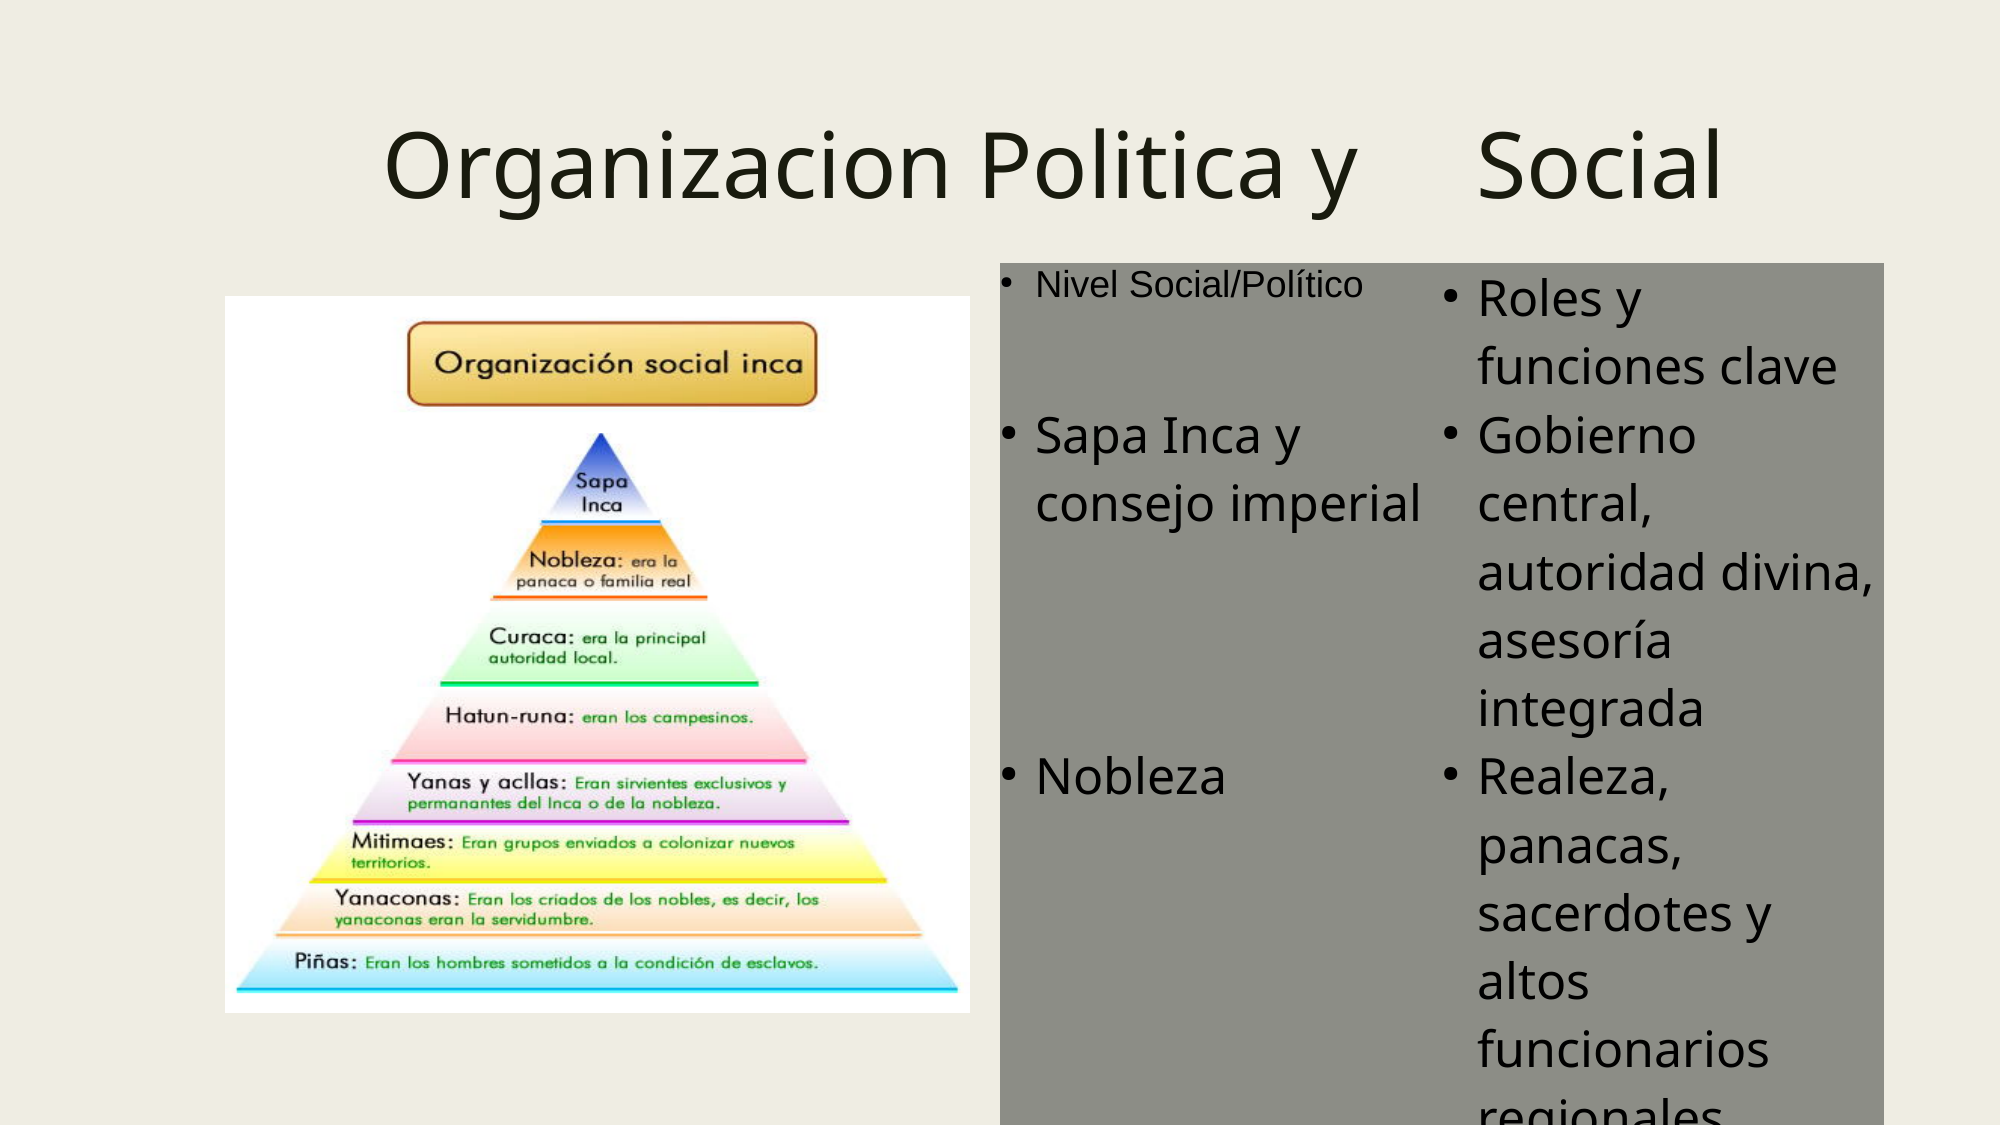

# Organizacion Politica y Social
| Nivel Social/Político | Roles y funciones clave |
| --- | --- |
| Sapa Inca y consejo imperial | Gobierno central, autoridad divina, asesoría integrada |
| Nobleza | Realeza, panacas, sacerdotes y altos funcionarios regionales |
| Curacas y tucuy‑ricuy | Funcionarios locales y supervisores itinerantes |
| Ayllu y Hatun Runa | Unidades productivas y comunitarias |
| Mitimaes | Grupos colonizadores enviados para consolidación del control |
| Yanaconas y Piñas | Servidores y prisioneros al servicio del Imperio |